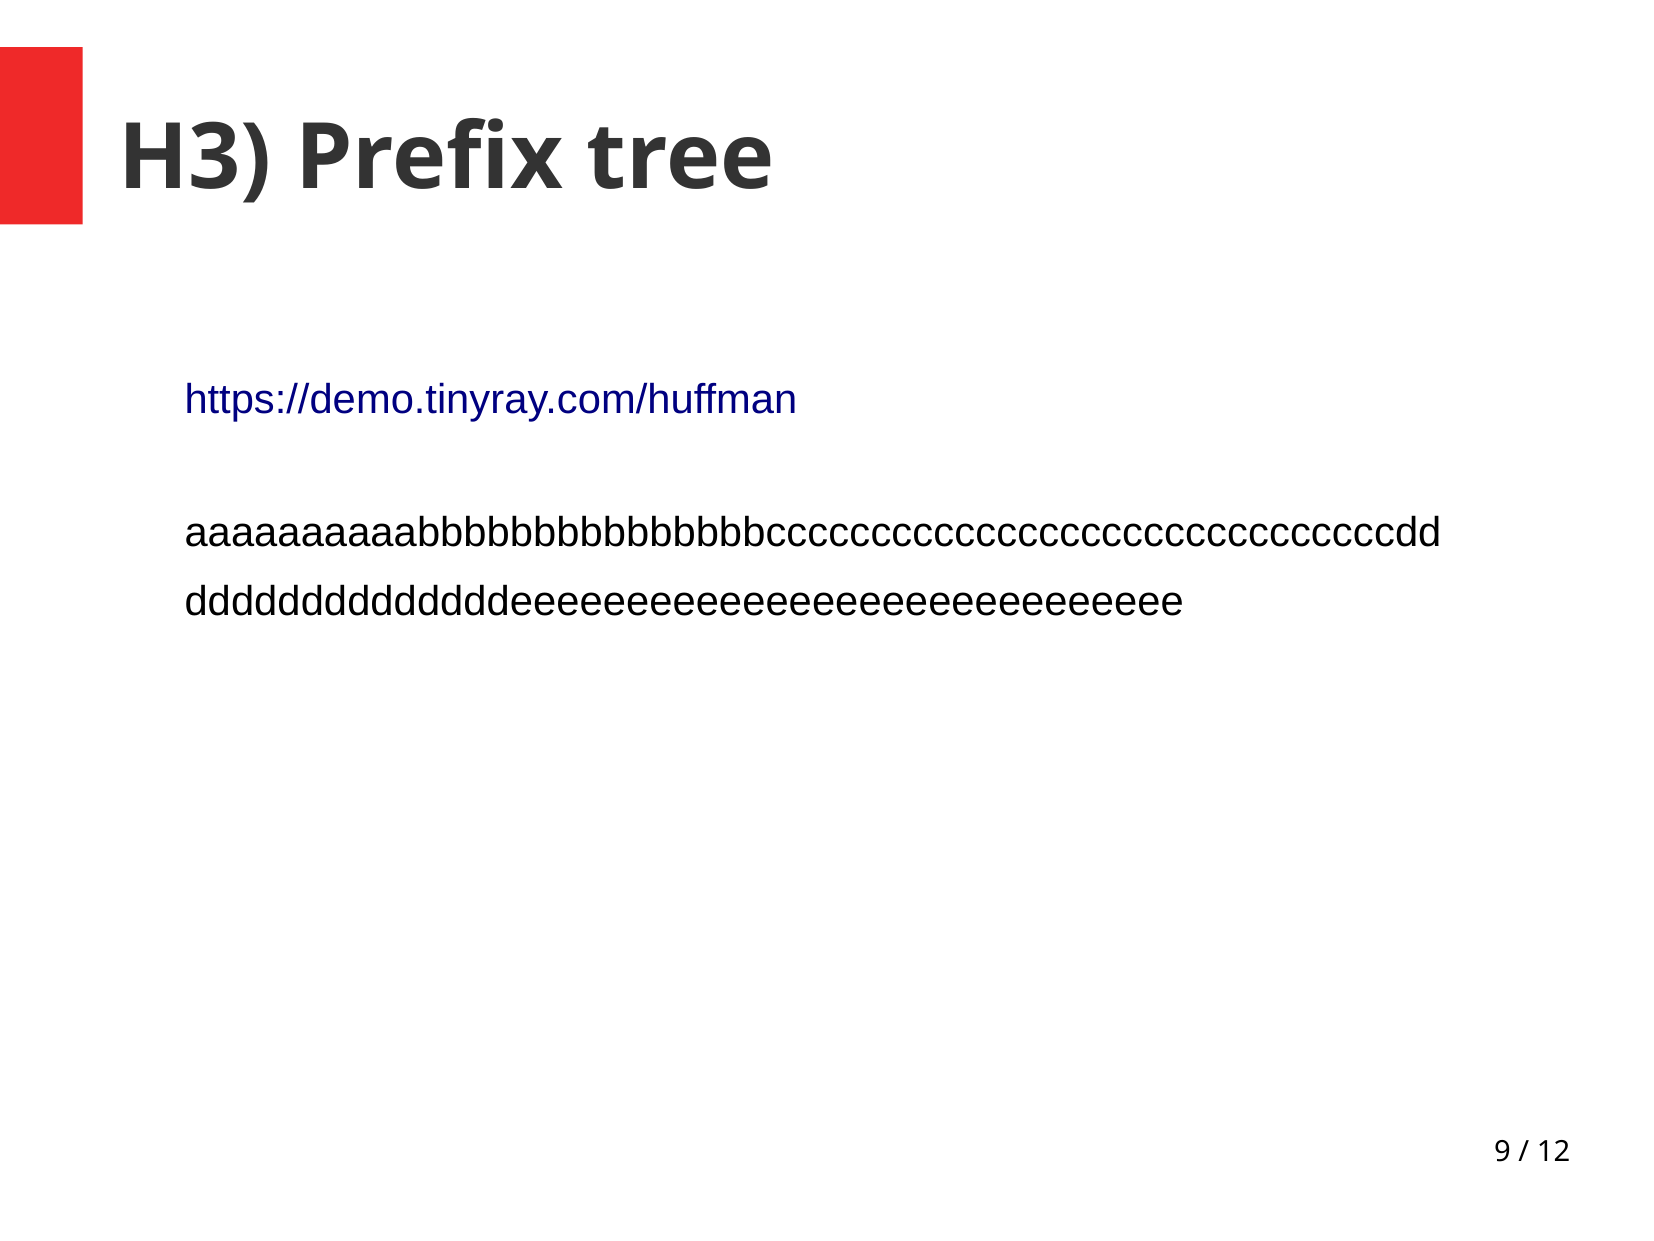

# H3) Prefix tree
https://demo.tinyray.com/huffman
aaaaaaaaaabbbbbbbbbbbbbbbccccccccccccccccccccccccccccccddddddddddddddddeeeeeeeeeeeeeeeeeeeeeeeeeeeee
9